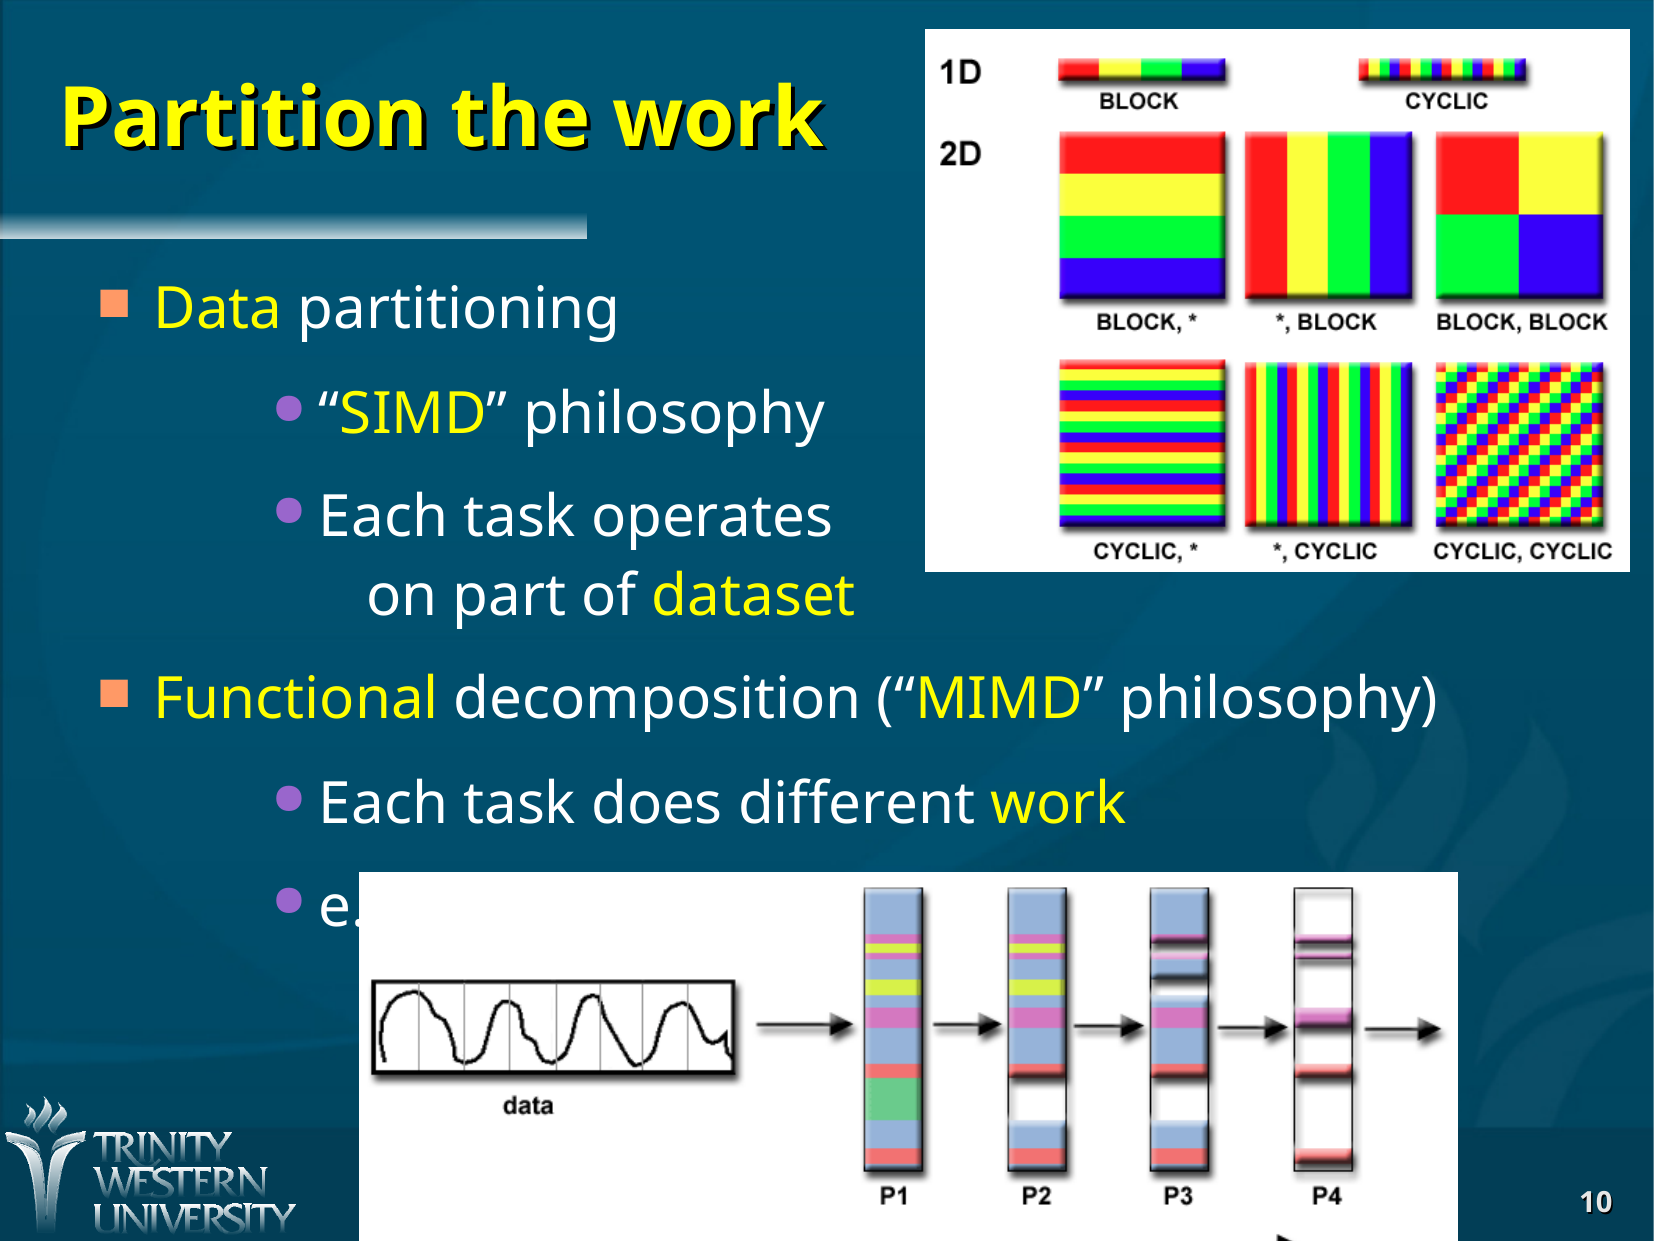

# Partition the work
Data partitioning
“SIMD” philosophy
Each task operates
on part of dataset
Functional decomposition (“MIMD” philosophy)
Each task does different work
e.g., series of audio filters
CMPT370: communication
29 Jan 2009
10